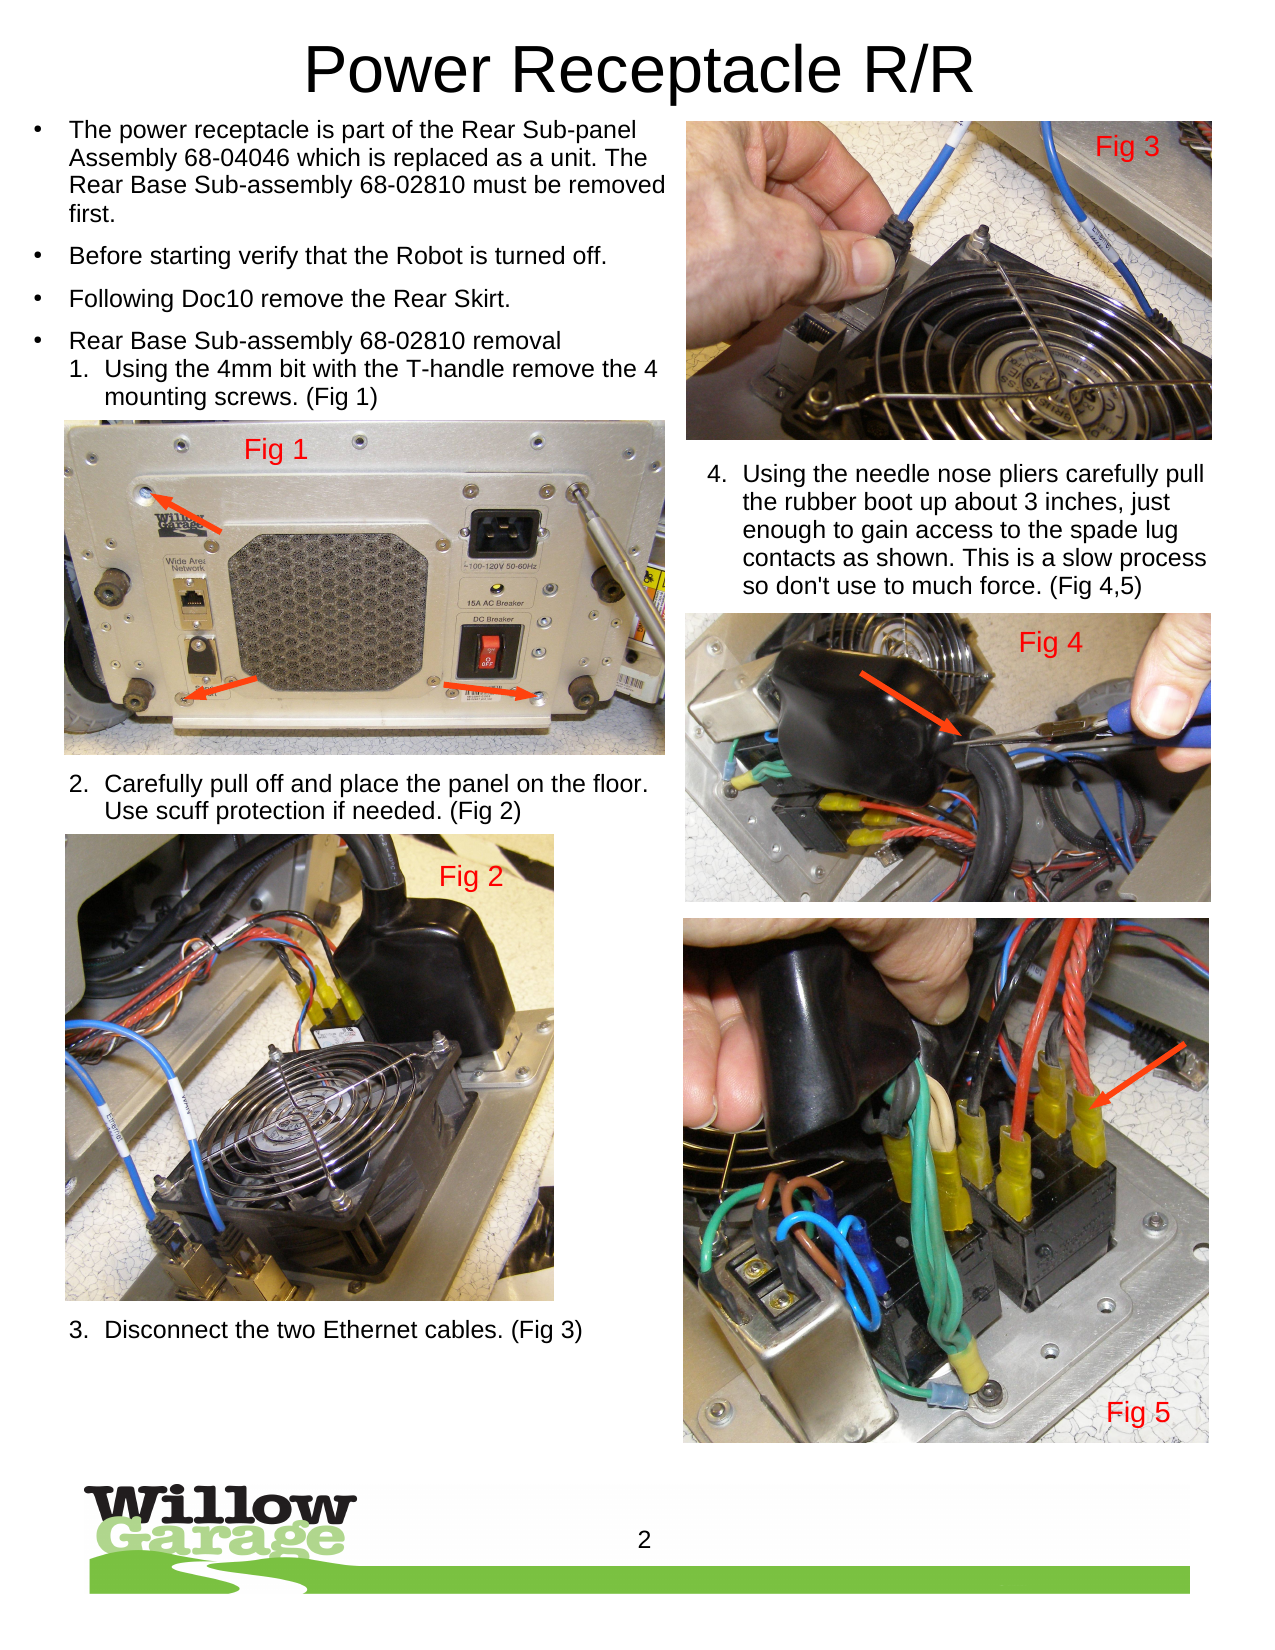

# Power Receptacle R/R
The power receptacle is part of the Rear Sub-panel Assembly 68-04046 which is replaced as a unit. The Rear Base Sub-assembly 68-02810 must be removed first.
Before starting verify that the Robot is turned off.
Following Doc10 remove the Rear Skirt.
Rear Base Sub-assembly 68-02810 removal
Using the 4mm bit with the T-handle remove the 4 mounting screws. (Fig 1)
Carefully pull off and place the panel on the floor. Use scuff protection if needed. (Fig 2)
Disconnect the two Ethernet cables. (Fig 3)
Fig 3
Fig 1
Using the needle nose pliers carefully pull the rubber boot up about 3 inches, just enough to gain access to the spade lug contacts as shown. This is a slow process so don't use to much force. (Fig 4,5)
Fig 4
Fig 2
Fig 5
2